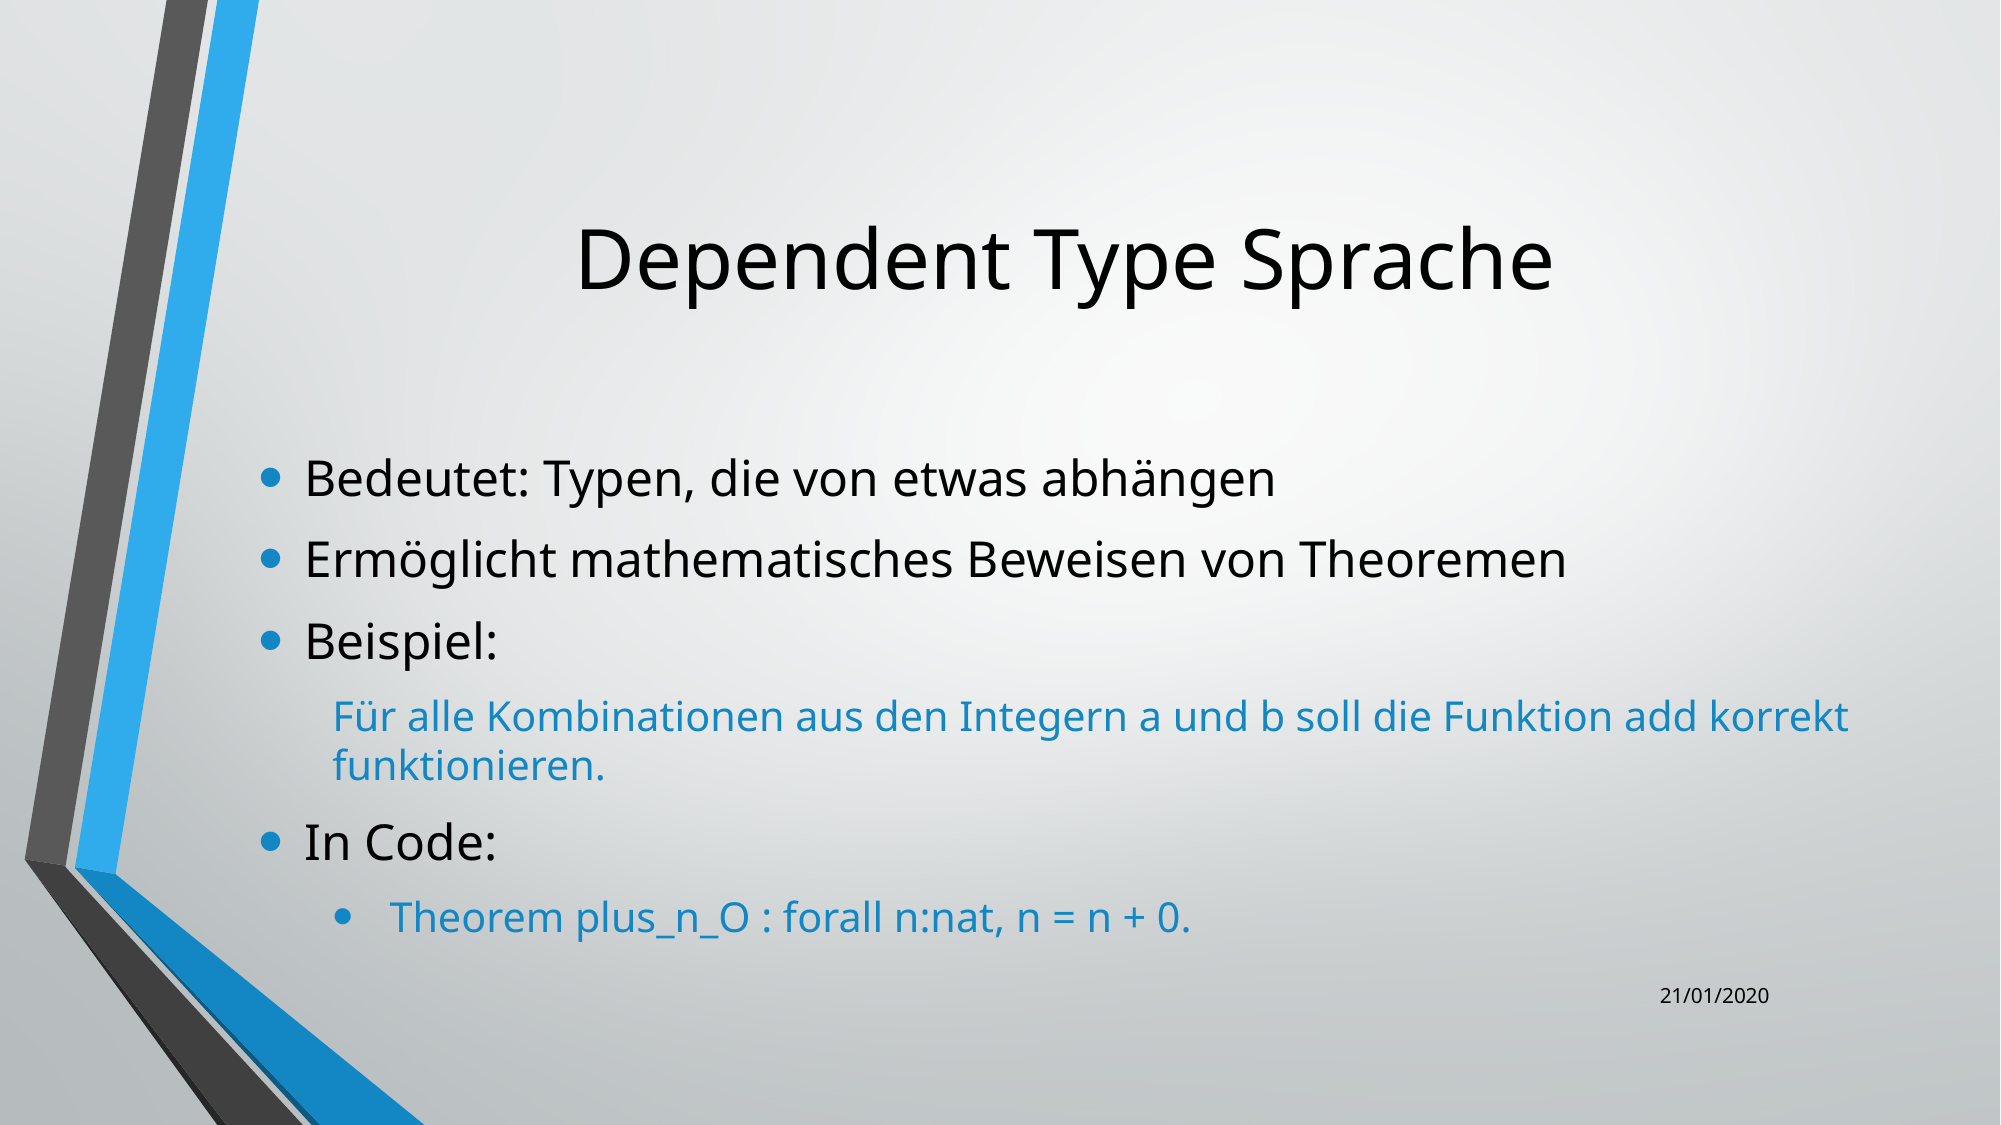

Dependent Type Sprache
Bedeutet: Typen, die von etwas abhängen
Ermöglicht mathematisches Beweisen von Theoremen
Beispiel:
Für alle Kombinationen aus den Integern a und b soll die Funktion add korrekt funktionieren.
In Code:
 Theorem plus_n_O : forall n:nat, n = n + 0.
21/01/2020